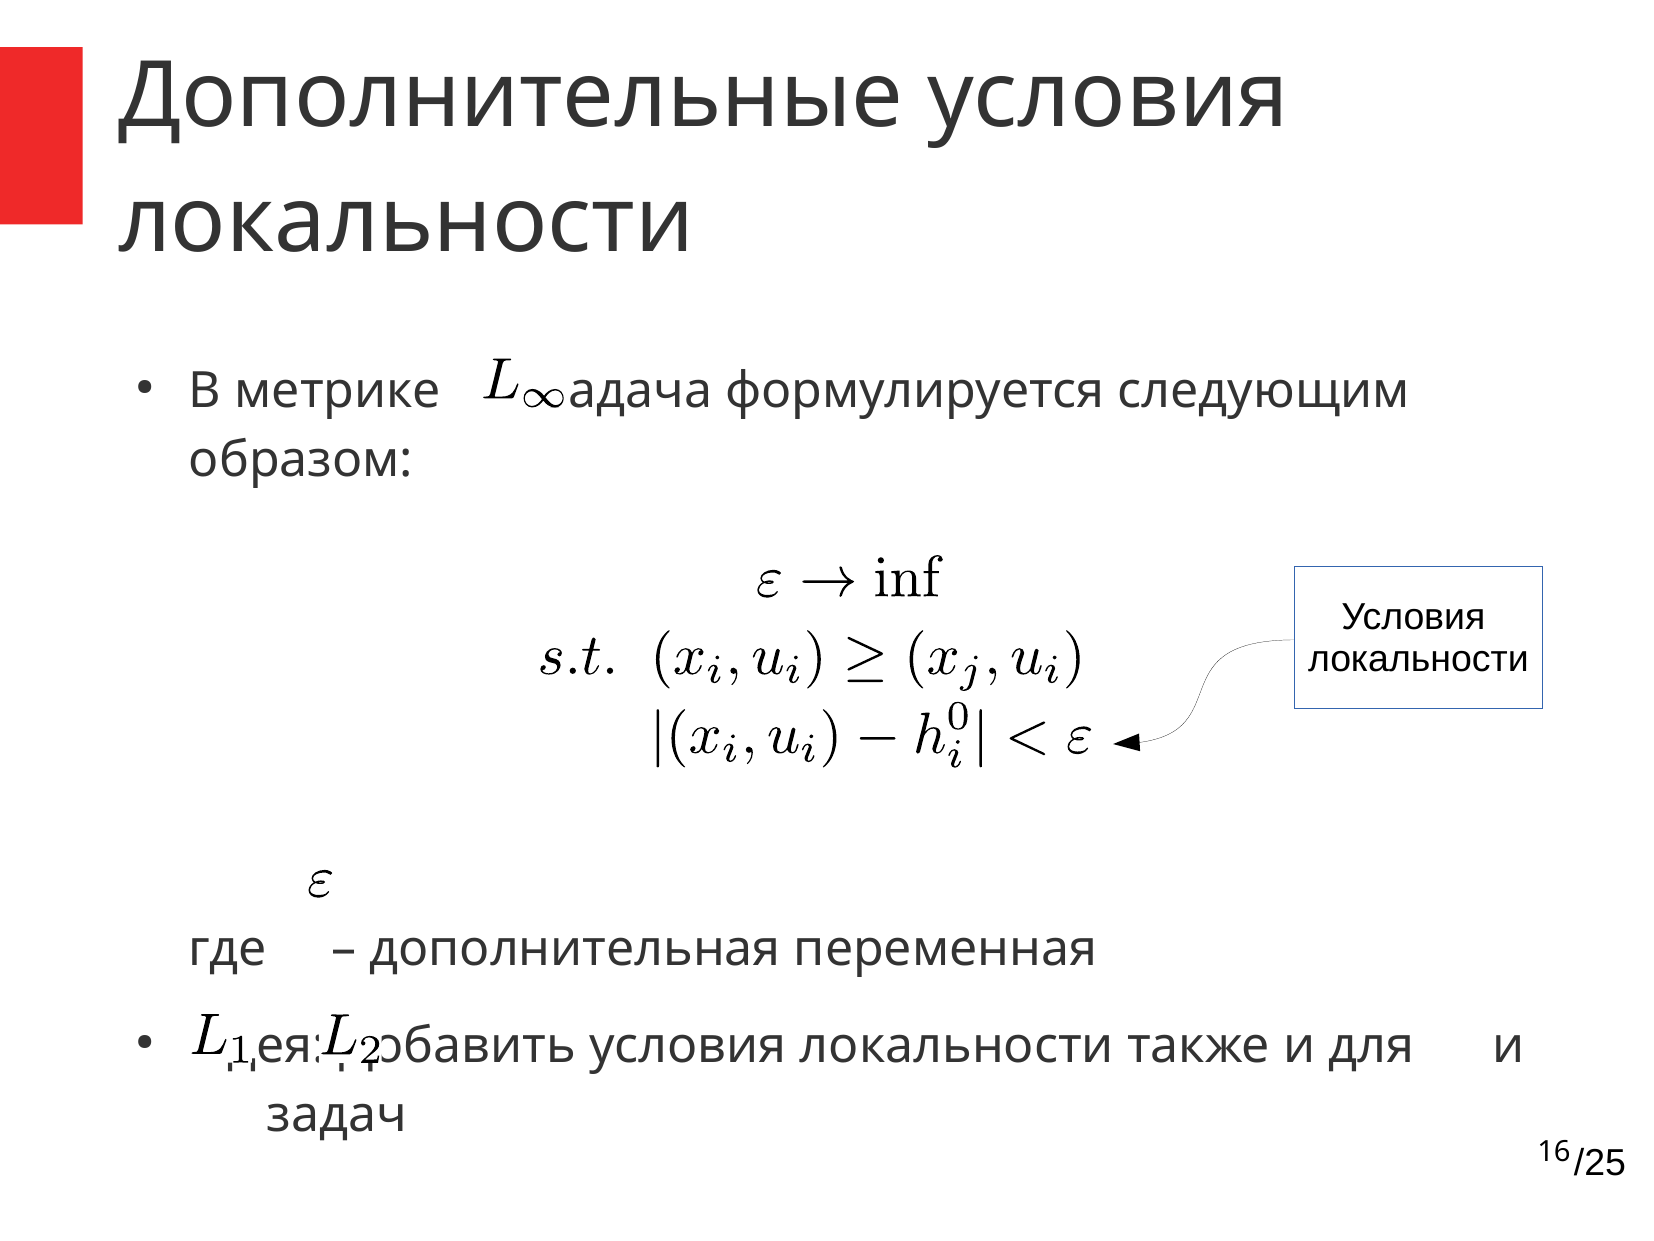

# Дополнительные условия локальности
В метрике задача формулируется следующим образом:
где – дополнительная переменная
Идея: Добавить условия локальности также и для и задач
Условия
локальности
16
/25